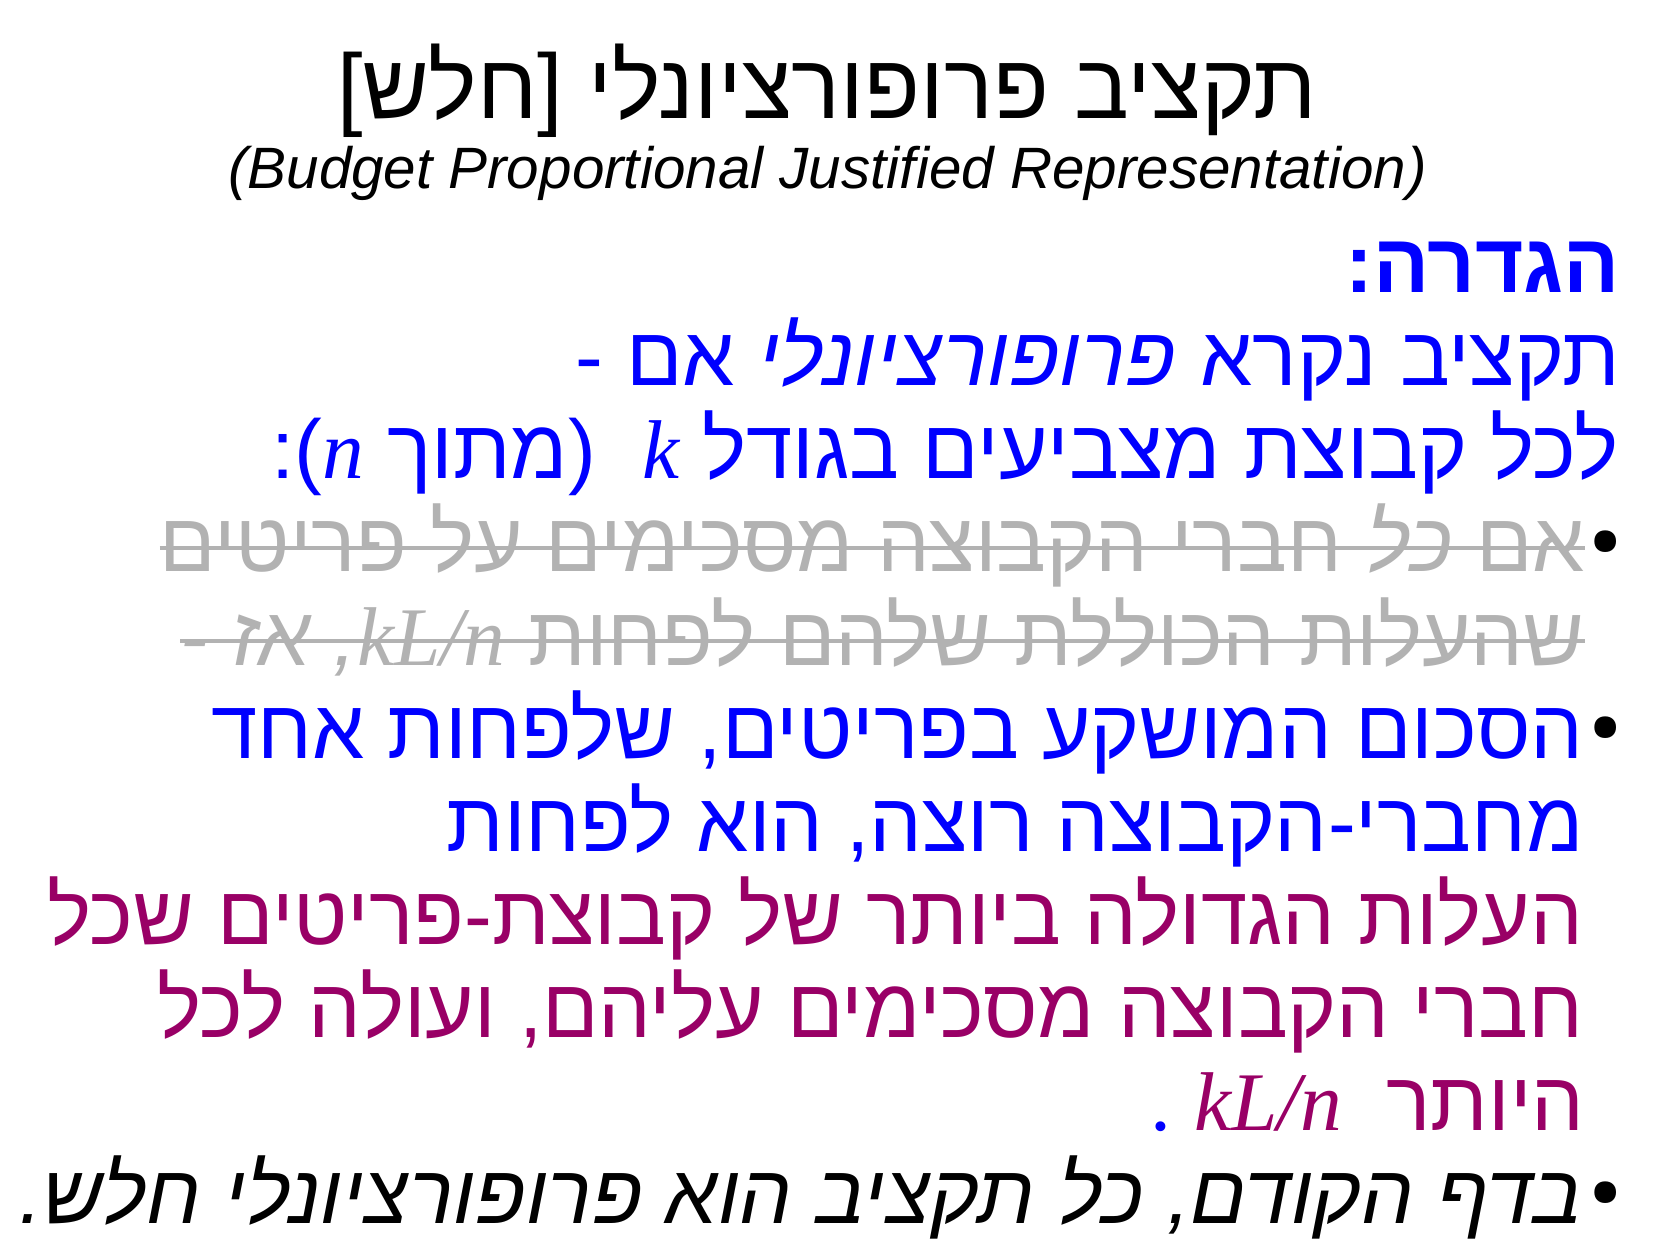

# תקציב פרופורציונלי [חלש] (Budget Proportional Justified Representation)
הגדרה:
תקציב נקרא פרופורציונלי אם -
לכל קבוצת מצביעים בגודל k (מתוך n):
אם כל חברי הקבוצה מסכימים על פריטים שהעלות הכוללת שלהם לפחות kL/n, אז -
הסכום המושקע בפריטים, שלפחות אחד מחברי-הקבוצה רוצה, הוא לפחות
העלות הגדולה ביותר של קבוצת-פריטים שכל חברי הקבוצה מסכימים עליהם, ועולה לכל היותר kL/n .
בדף הקודם, כל תקציב הוא פרופורציונלי חלש.